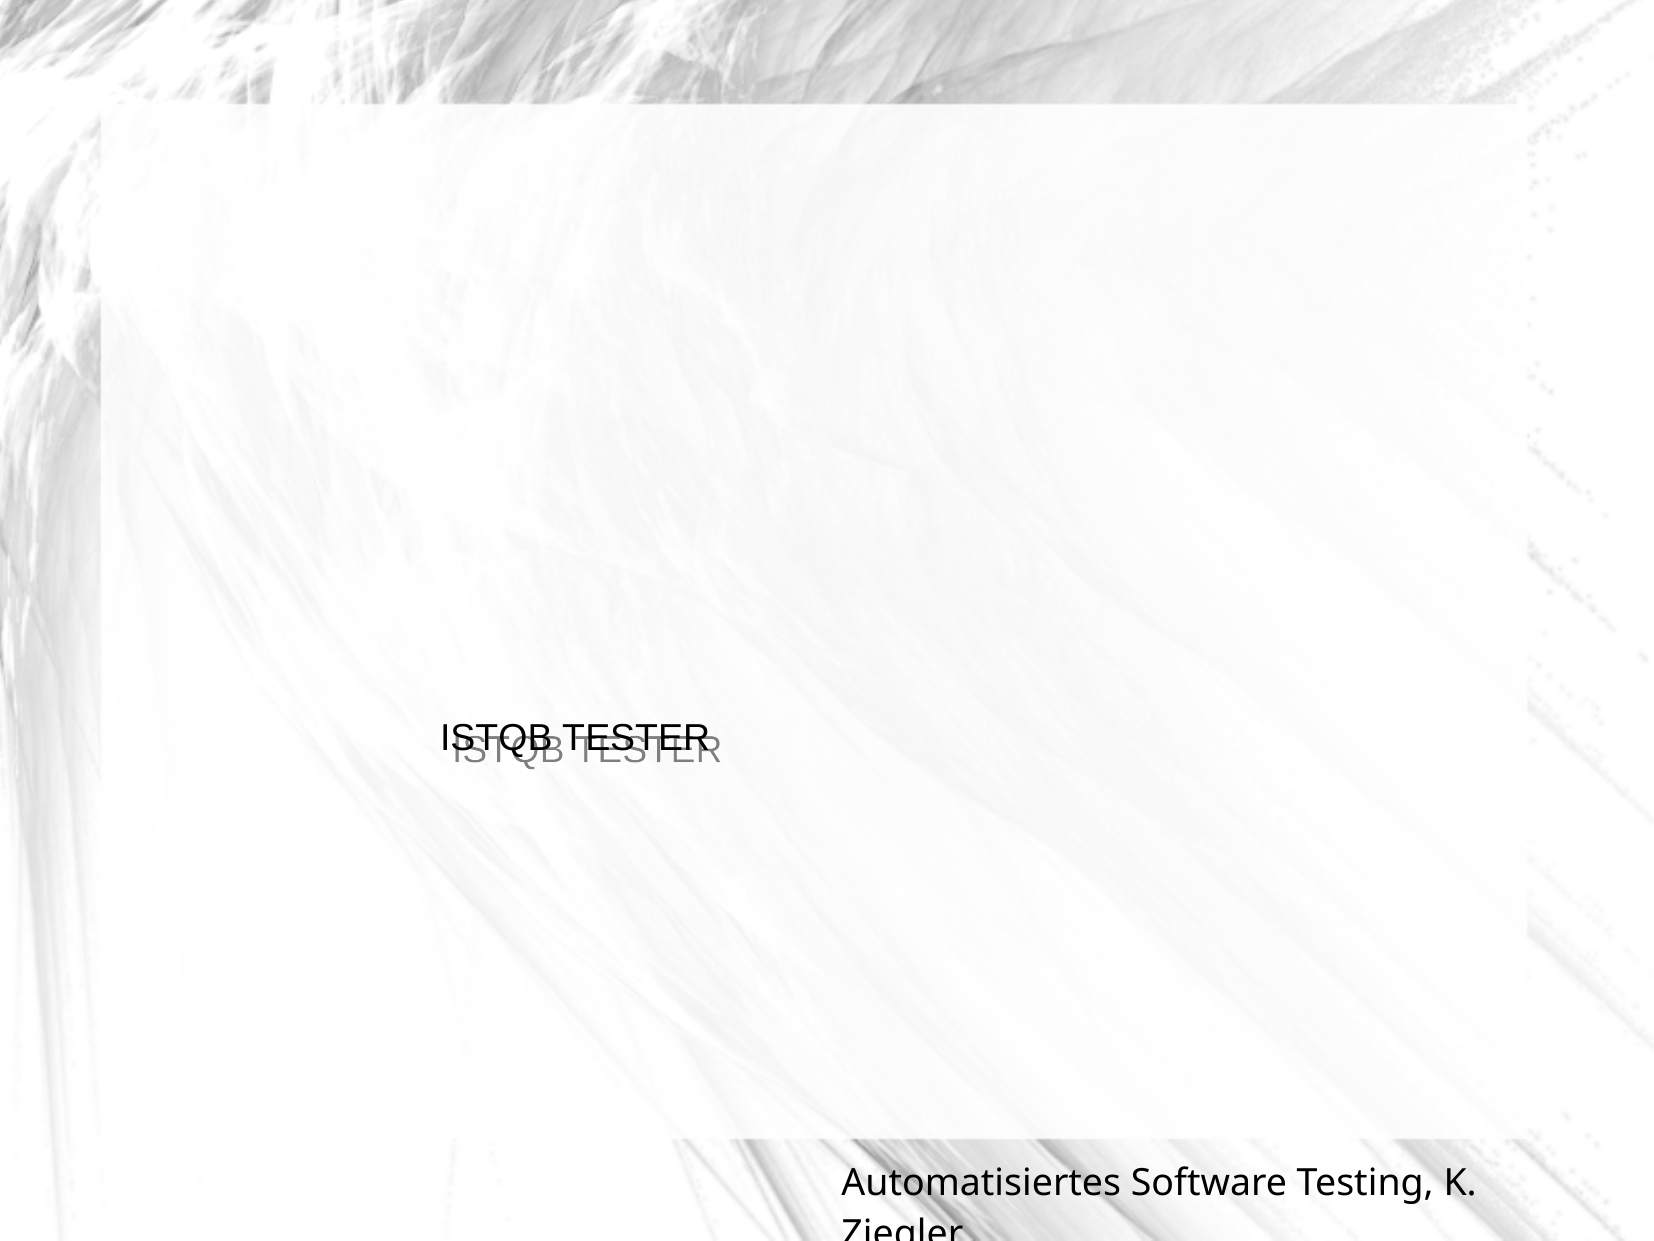

#
ISTQB TESTER
Automatisiertes Software Testing, K. Ziegler